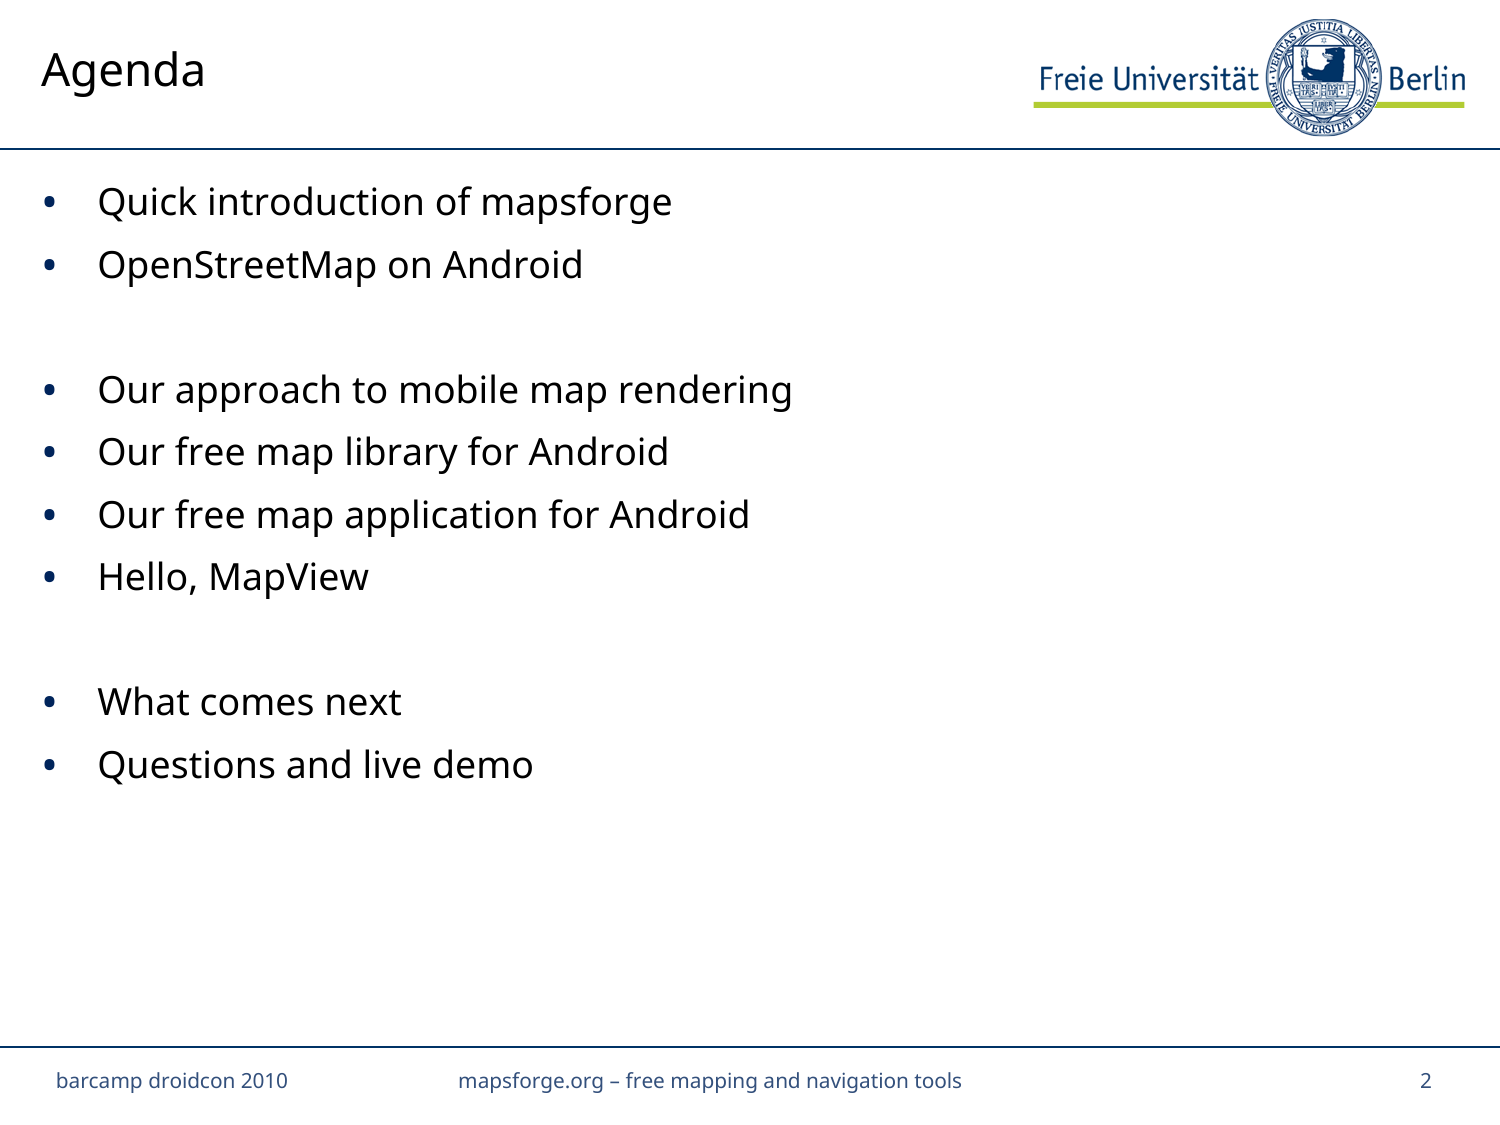

# Agenda
Quick introduction of mapsforge
OpenStreetMap on Android
Our approach to mobile map rendering
Our free map library for Android
Our free map application for Android
Hello, MapView
What comes next
Questions and live demo
barcamp droidcon 2010 mapsforge.org – free mapping and navigation tools
2